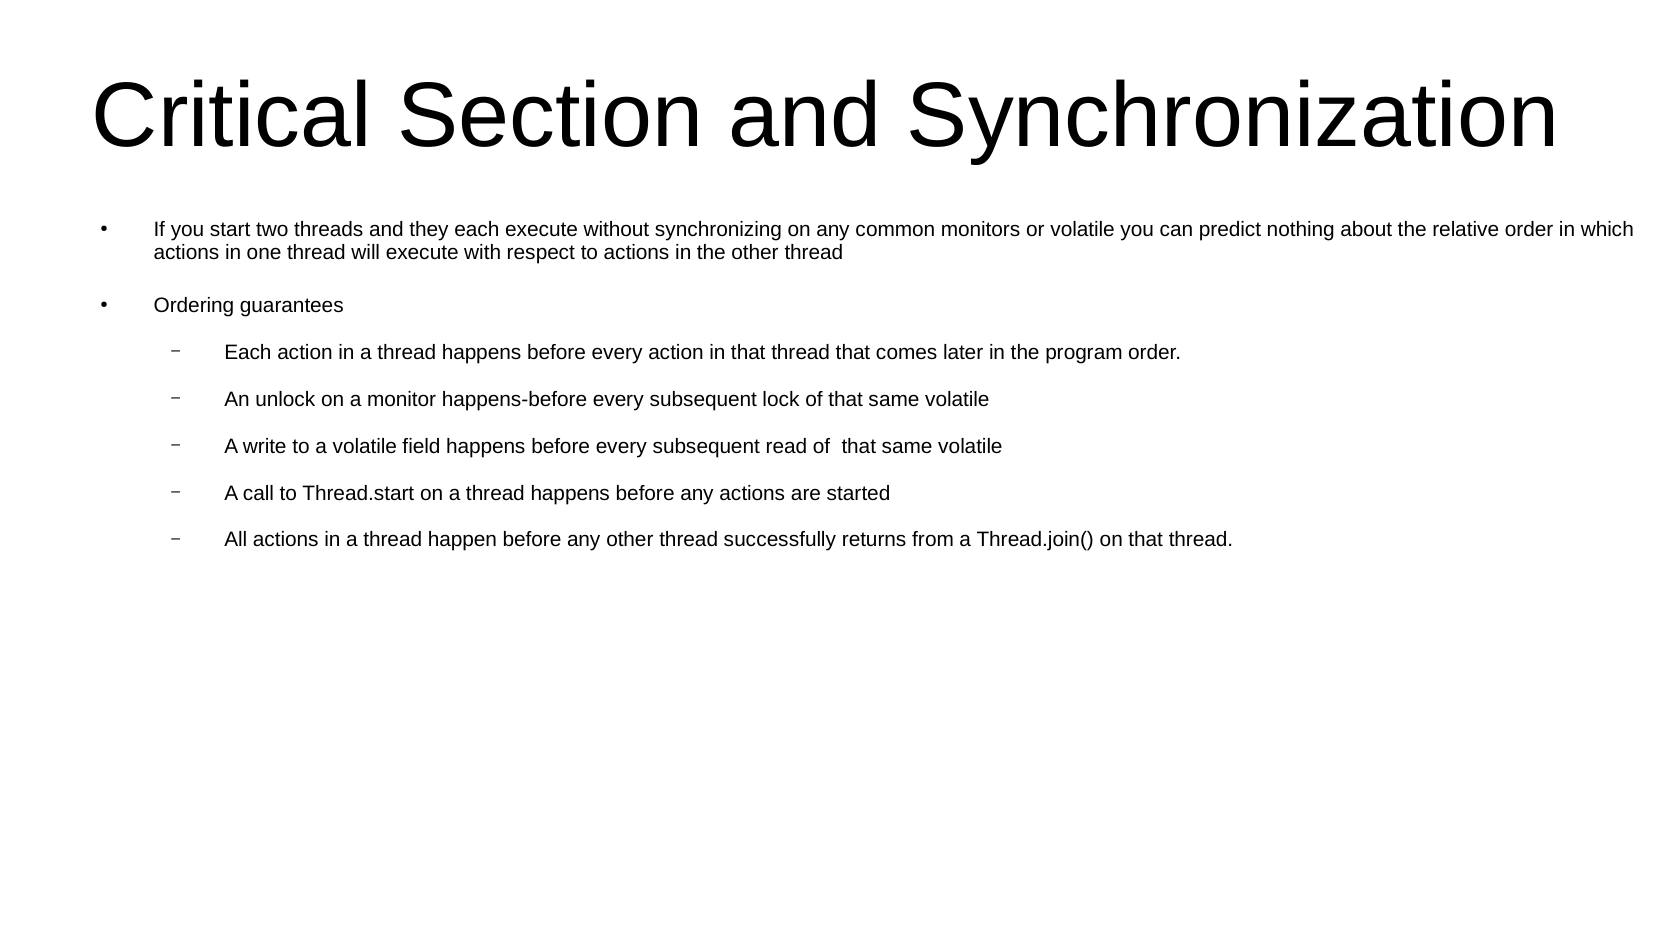

# Critical Section and Synchronization
If you start two threads and they each execute without synchronizing on any common monitors or volatile you can predict nothing about the relative order in which actions in one thread will execute with respect to actions in the other thread
Ordering guarantees
Each action in a thread happens before every action in that thread that comes later in the program order.
An unlock on a monitor happens-before every subsequent lock of that same volatile
A write to a volatile field happens before every subsequent read of that same volatile
A call to Thread.start on a thread happens before any actions are started
All actions in a thread happen before any other thread successfully returns from a Thread.join() on that thread.